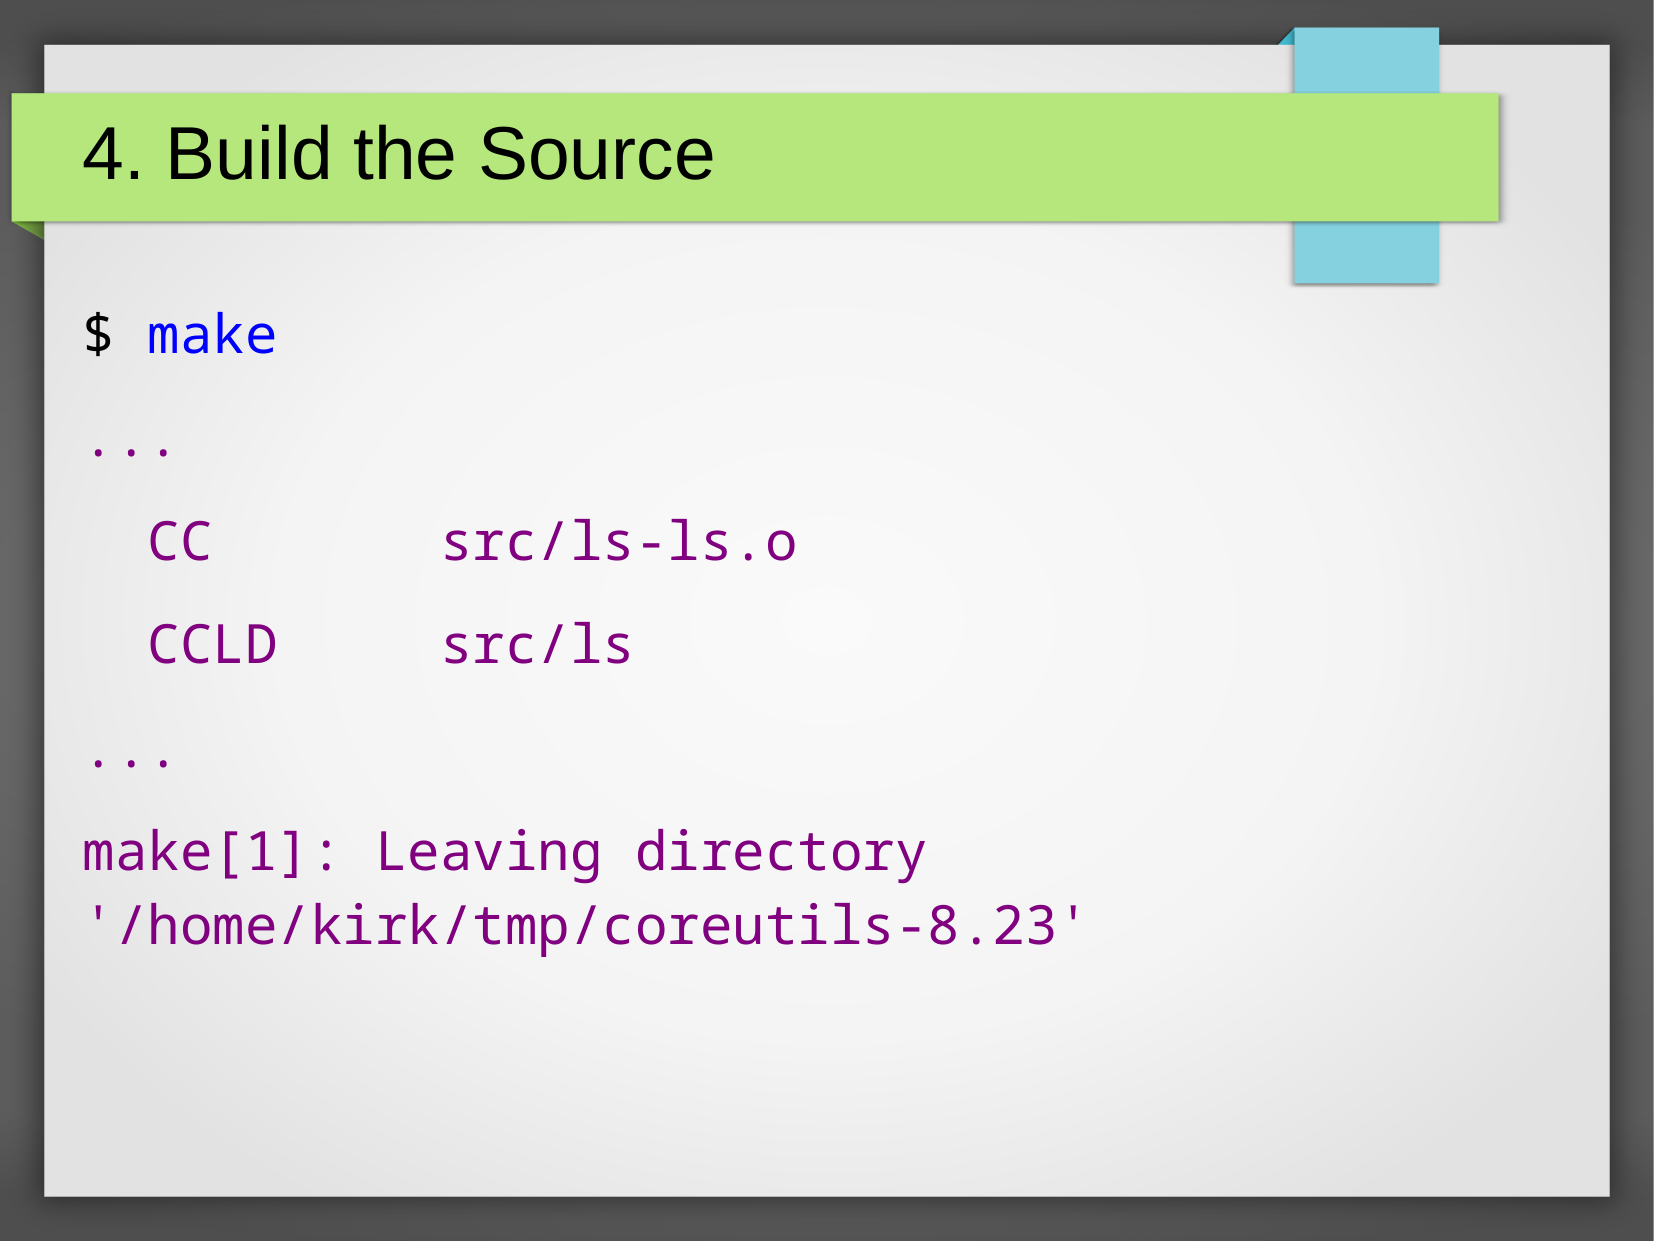

# 4. Build the Source
$ make
...
 CC src/ls-ls.o
 CCLD src/ls
...
make[1]: Leaving directory '/home/kirk/tmp/coreutils-8.23'